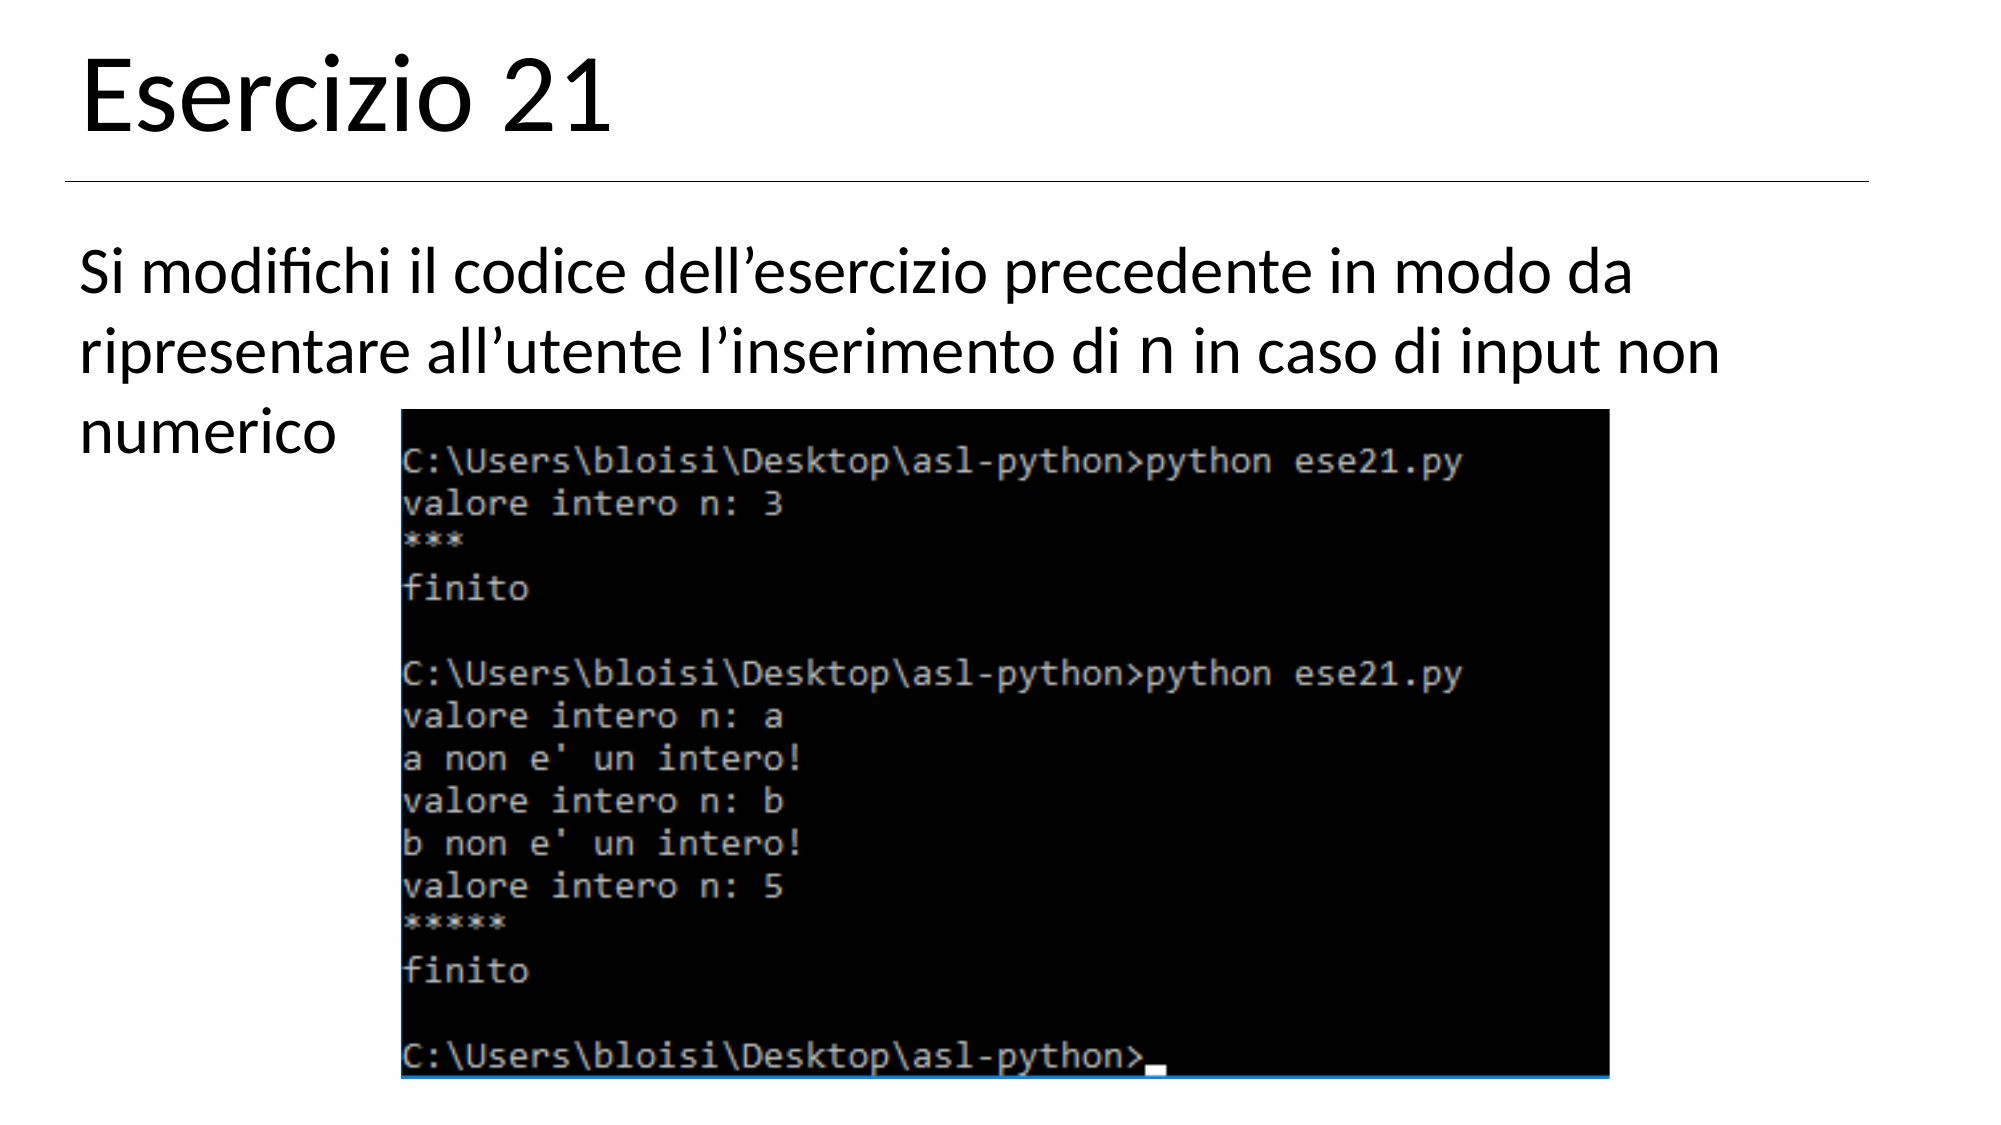

Esercizio 21
Si modifichi il codice dell’esercizio precedente in modo da ripresentare all’utente l’inserimento di n in caso di input non numerico